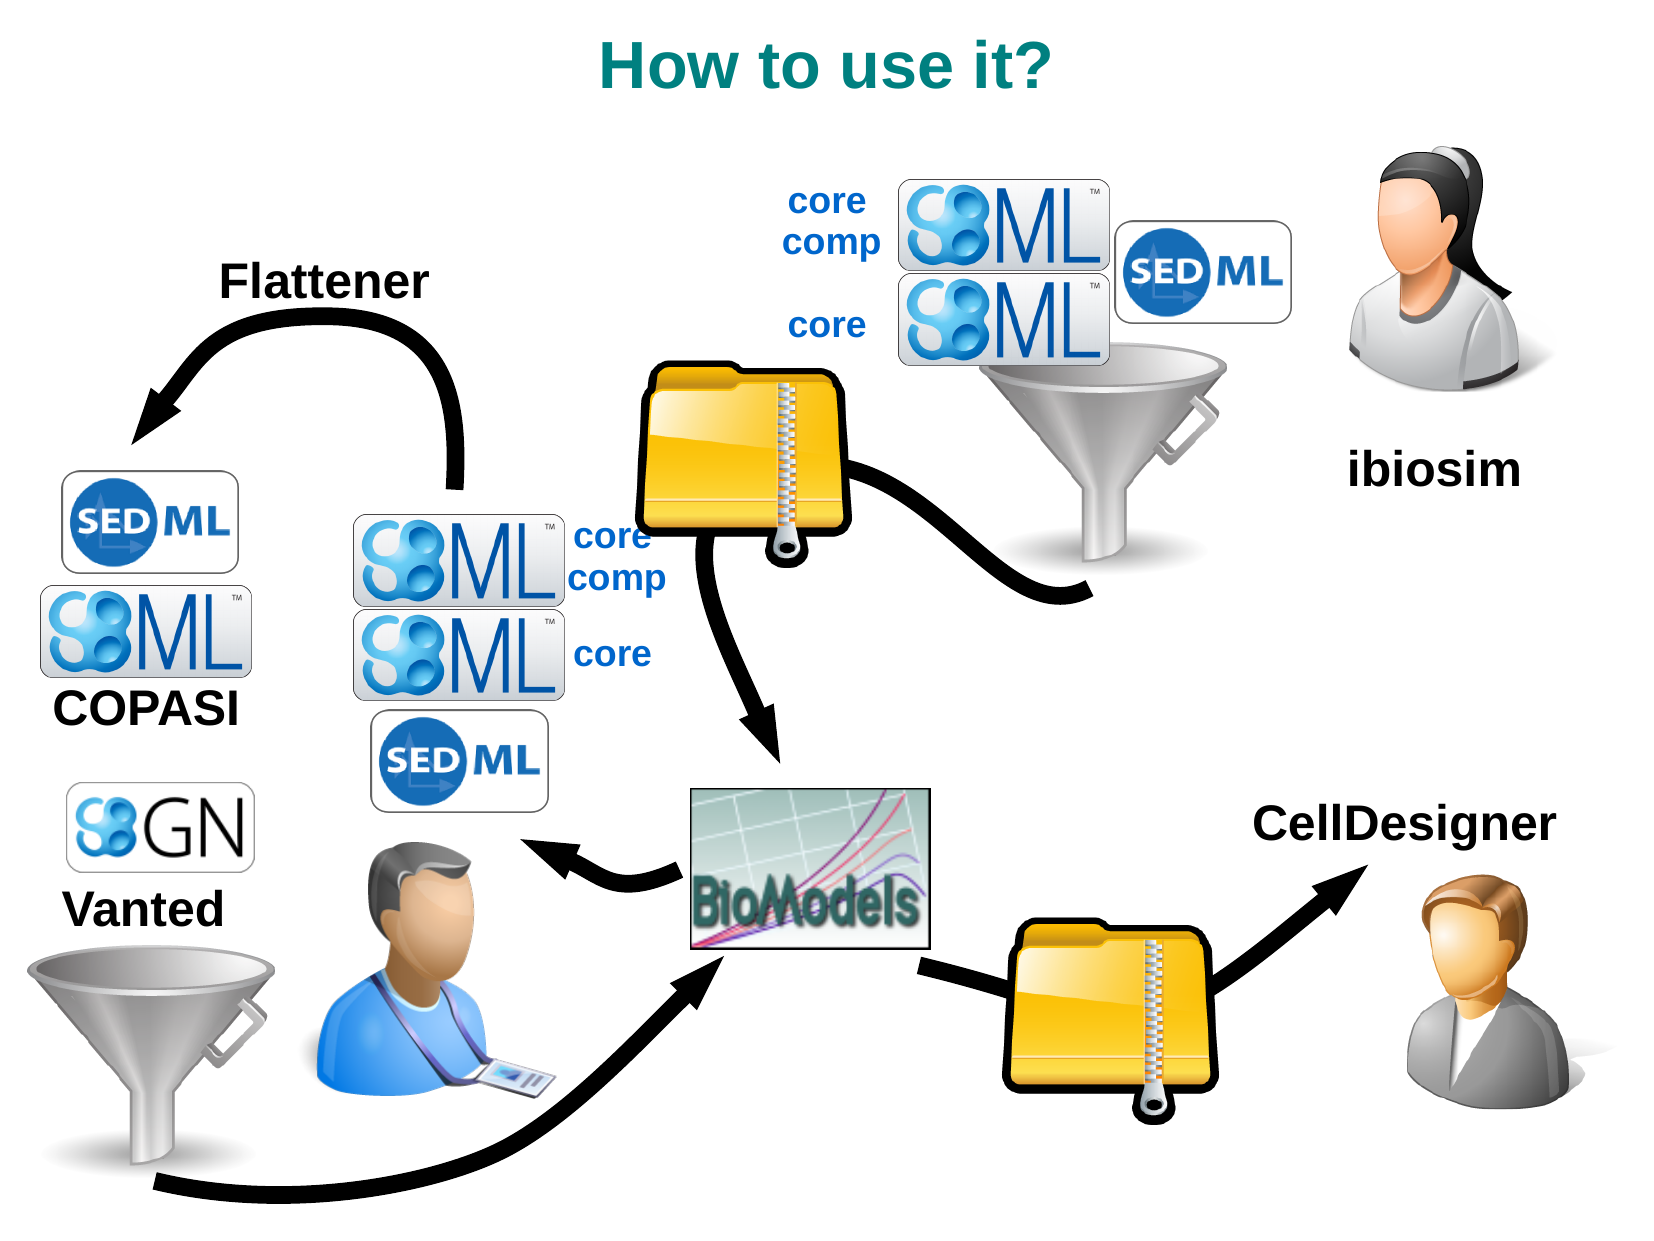

# How to use it?
core
comp
Flattener
core
ibiosim
core
comp
core
COPASI
CellDesigner
Vanted